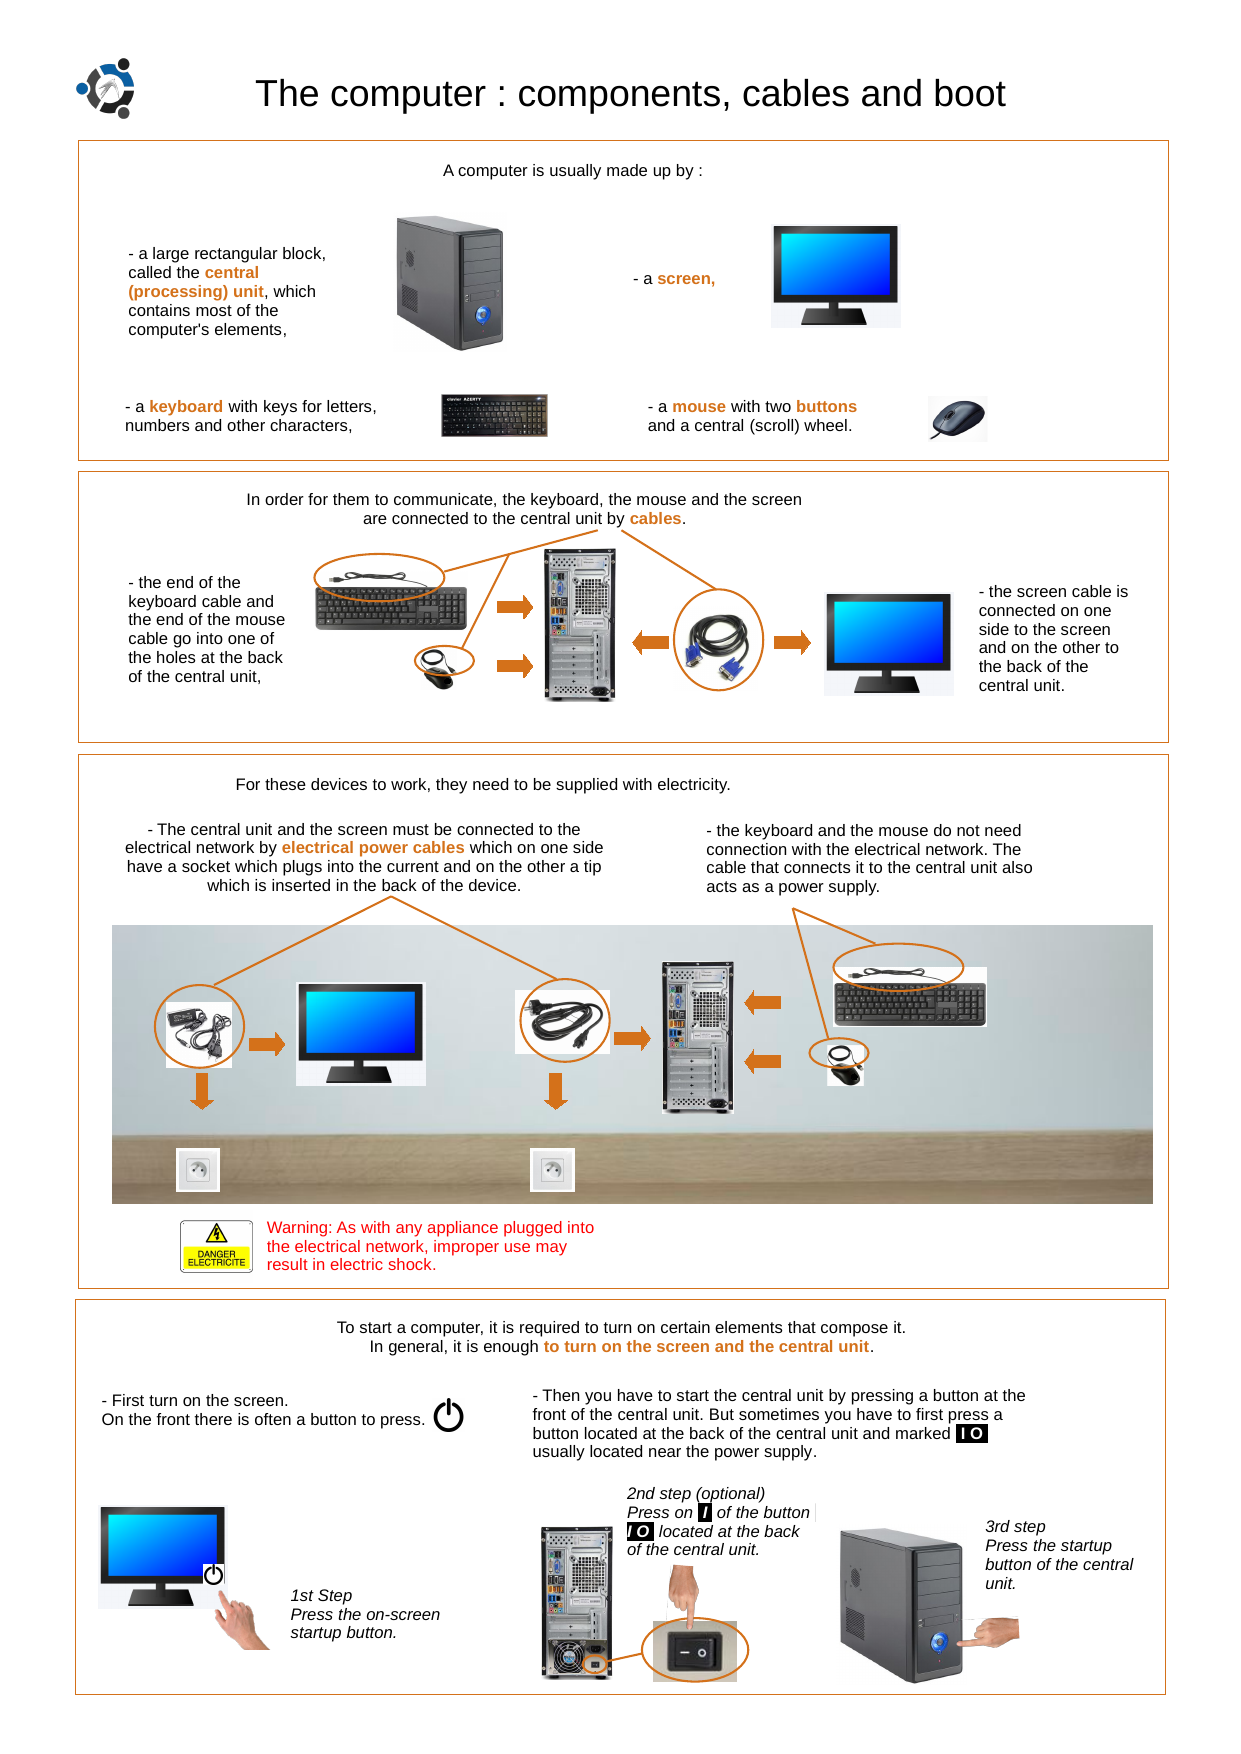

The computer : components, cables and boot
A computer is usually made up by :
- a large rectangular block, called the central (processing) unit, which contains most of the computer's elements,
- a screen,
- a keyboard with keys for letters, numbers and other characters,
- a mouse with two buttons and a central (scroll) wheel.
In order for them to communicate, the keyboard, the mouse and the screen are connected to the central unit by cables.
- the end of the keyboard cable and the end of the mouse cable go into one of the holes at the back of the central unit,
- the screen cable is connected on one side to the screen and on the other to the back of the central unit.
For these devices to work, they need to be supplied with electricity.
- The central unit and the screen must be connected to the electrical network by electrical power cables which on one side have a socket which plugs into the current and on the other a tip which is inserted in the back of the device.
- the keyboard and the mouse do not need connection with the electrical network. The cable that connects it to the central unit also acts as a power supply.
Warning: As with any appliance plugged into the electrical network, improper use may result in electric shock.
To start a computer, it is required to turn on certain elements that compose it.
In general, it is enough to turn on the screen and the central unit.
- Then you have to start the central unit by pressing a button at the front of the central unit. But sometimes you have to first press a button located at the back of the central unit and marked I O
usually located near the power supply.
- First turn on the screen.
On the front there is often a button to press.
2nd step (optional)
Press on I of the button I O located at the back of the central unit.
3rd step
Press the startup button of the central unit.
1st Step
Press the on-screen startup button.